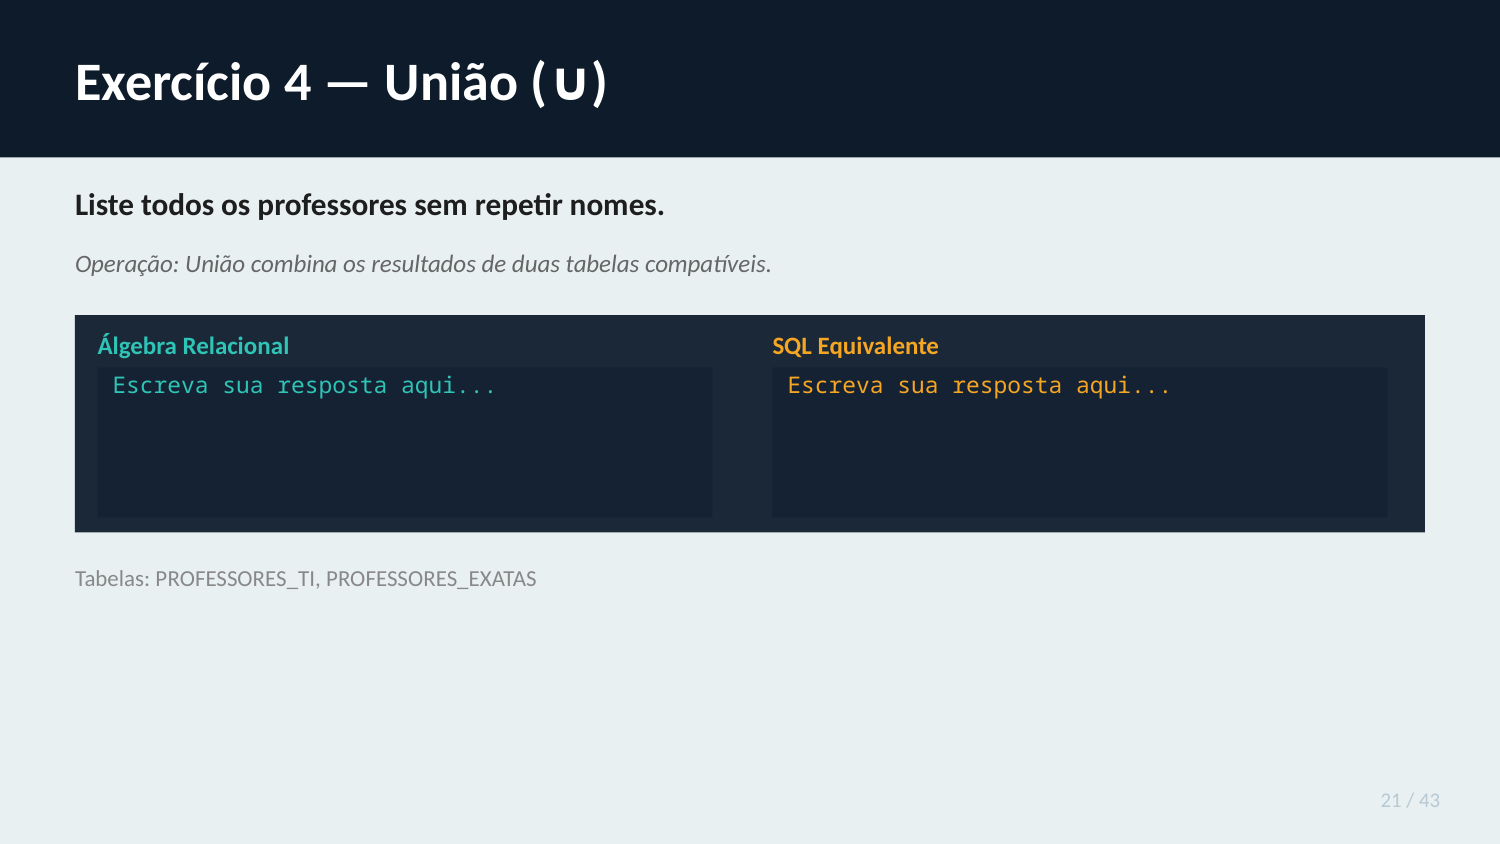

Exercício 4 — União (∪)
Liste todos os professores sem repetir nomes.
Operação: União combina os resultados de duas tabelas compatíveis.
Álgebra Relacional
SQL Equivalente
Escreva sua resposta aqui...
Escreva sua resposta aqui...
Tabelas: PROFESSORES_TI, PROFESSORES_EXATAS
21 / 43